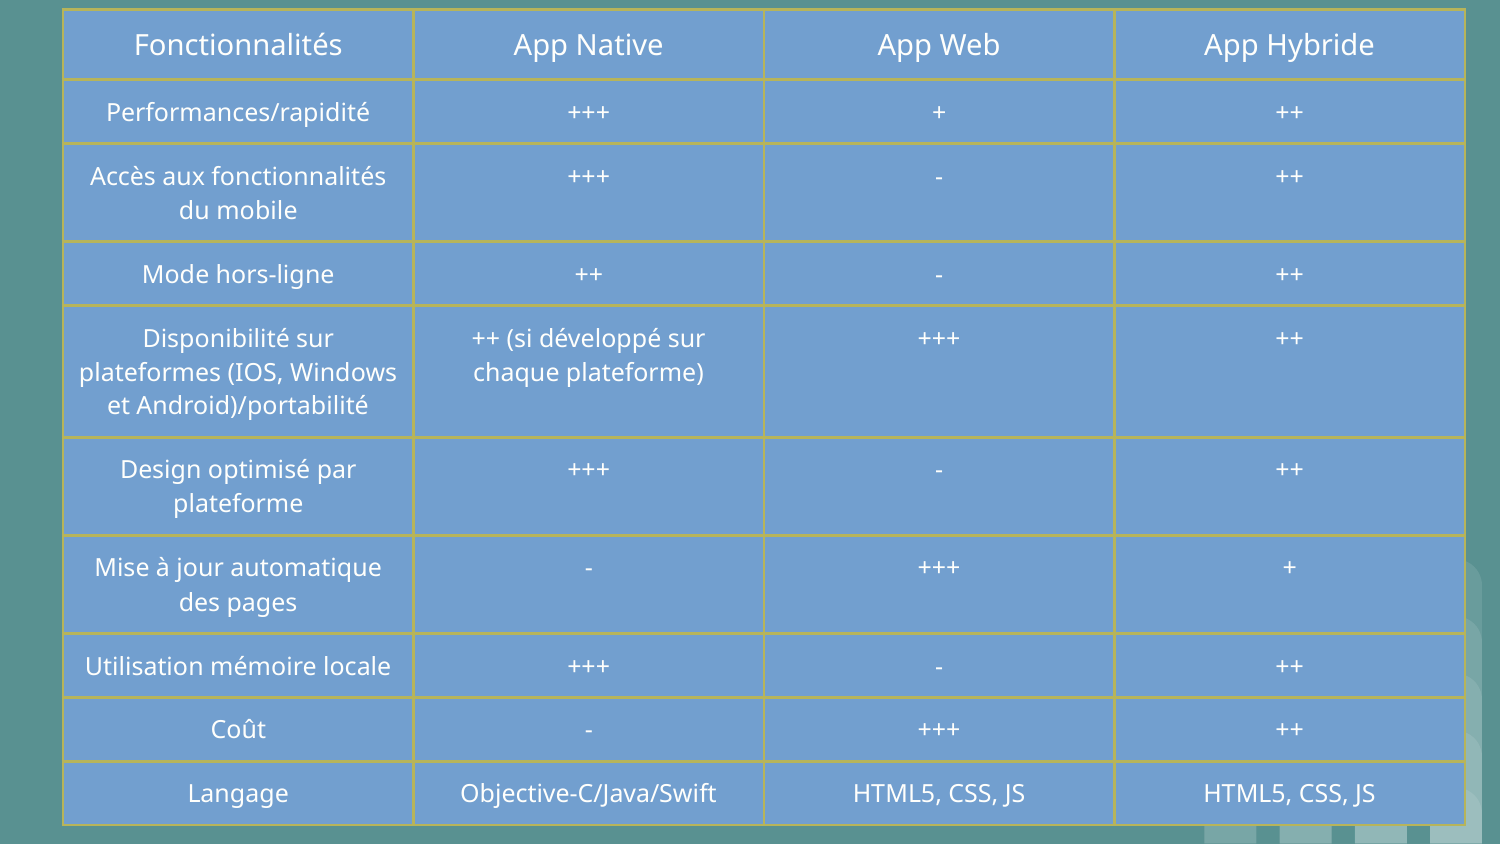

| Fonctionnalités | App Native | App Web | App Hybride |
| --- | --- | --- | --- |
| Performances/rapidité | +++ | + | ++ |
| Accès aux fonctionnalités du mobile | +++ | - | ++ |
| Mode hors-ligne | ++ | - | ++ |
| Disponibilité sur plateformes (IOS, Windows et Android)/portabilité | ++ (si développé sur chaque plateforme) | +++ | ++ |
| Design optimisé par plateforme | +++ | - | ++ |
| Mise à jour automatique des pages | - | +++ | + |
| Utilisation mémoire locale | +++ | - | ++ |
| Coût | - | +++ | ++ |
| Langage | Objective-C/Java/Swift | HTML5, CSS, JS | HTML5, CSS, JS |